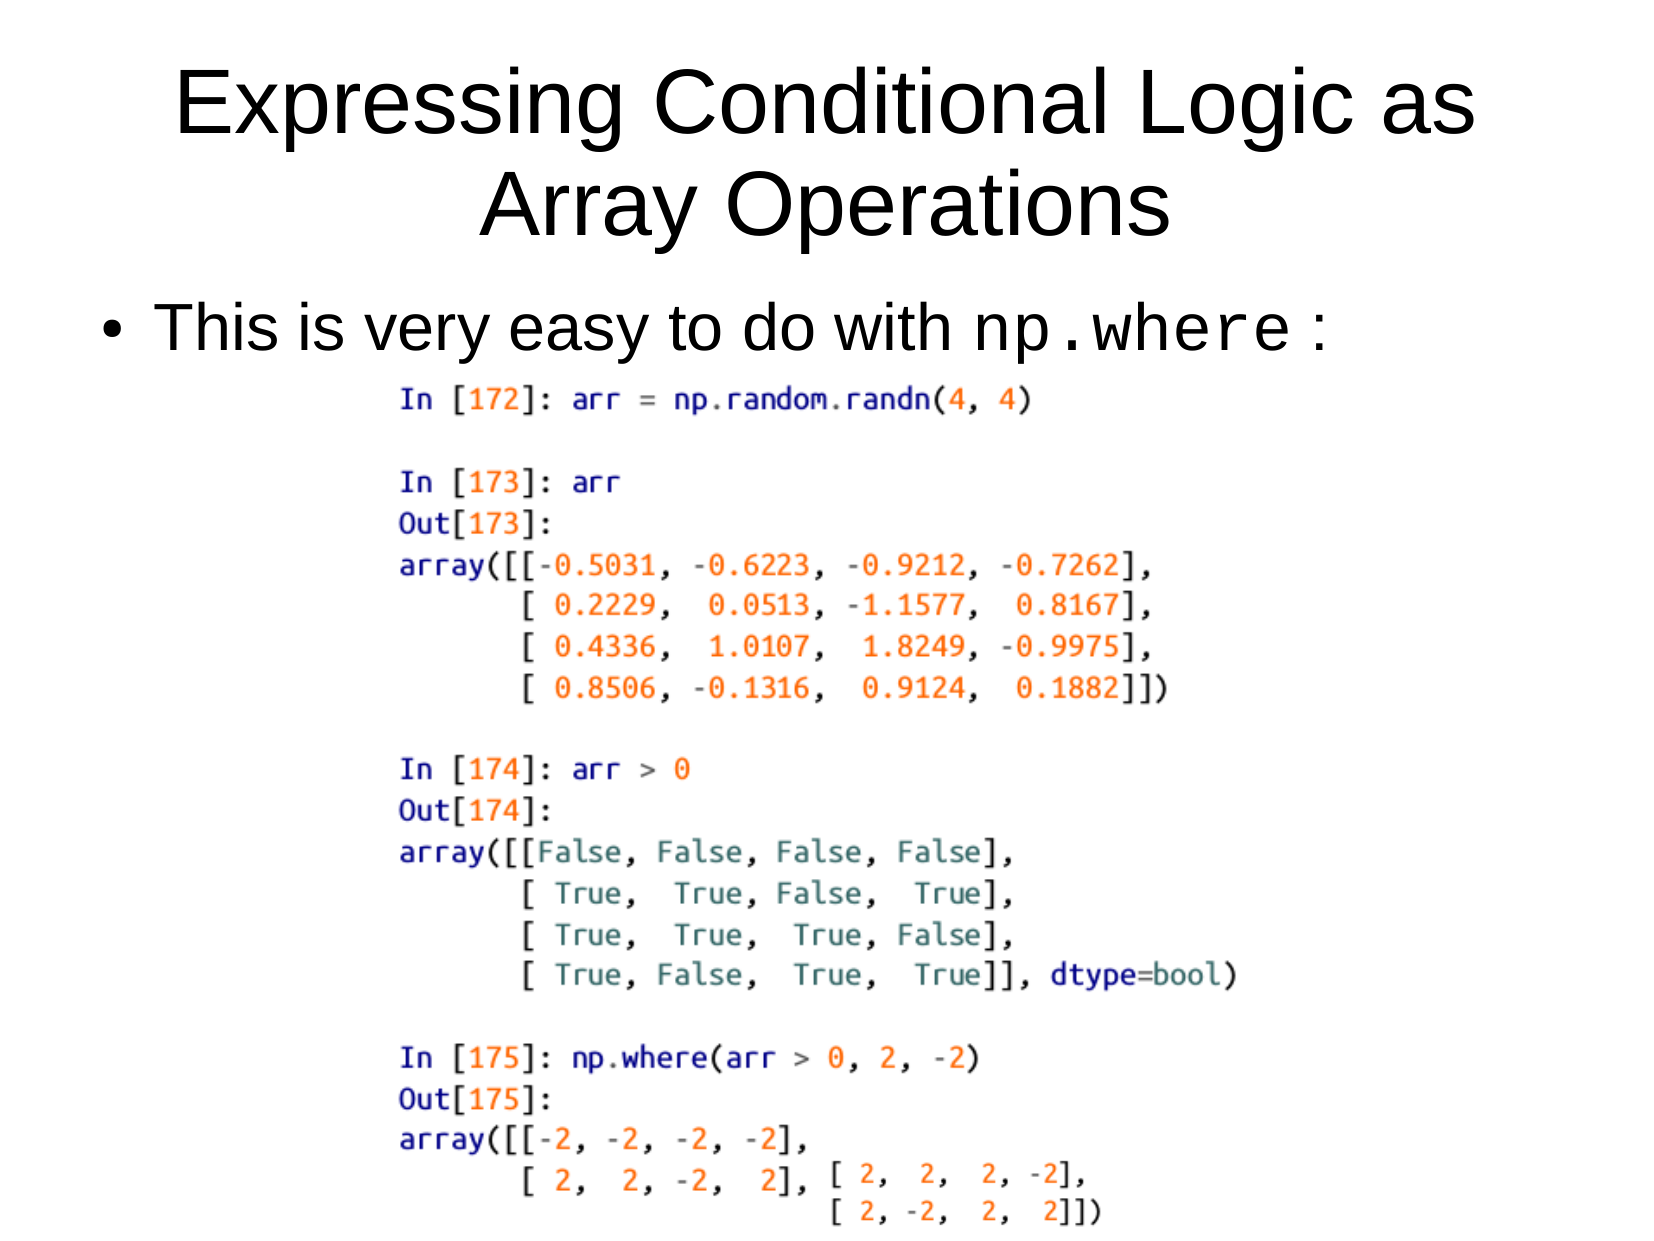

# Expressing Conditional Logic as Array Operations
This is very easy to do with np.where :